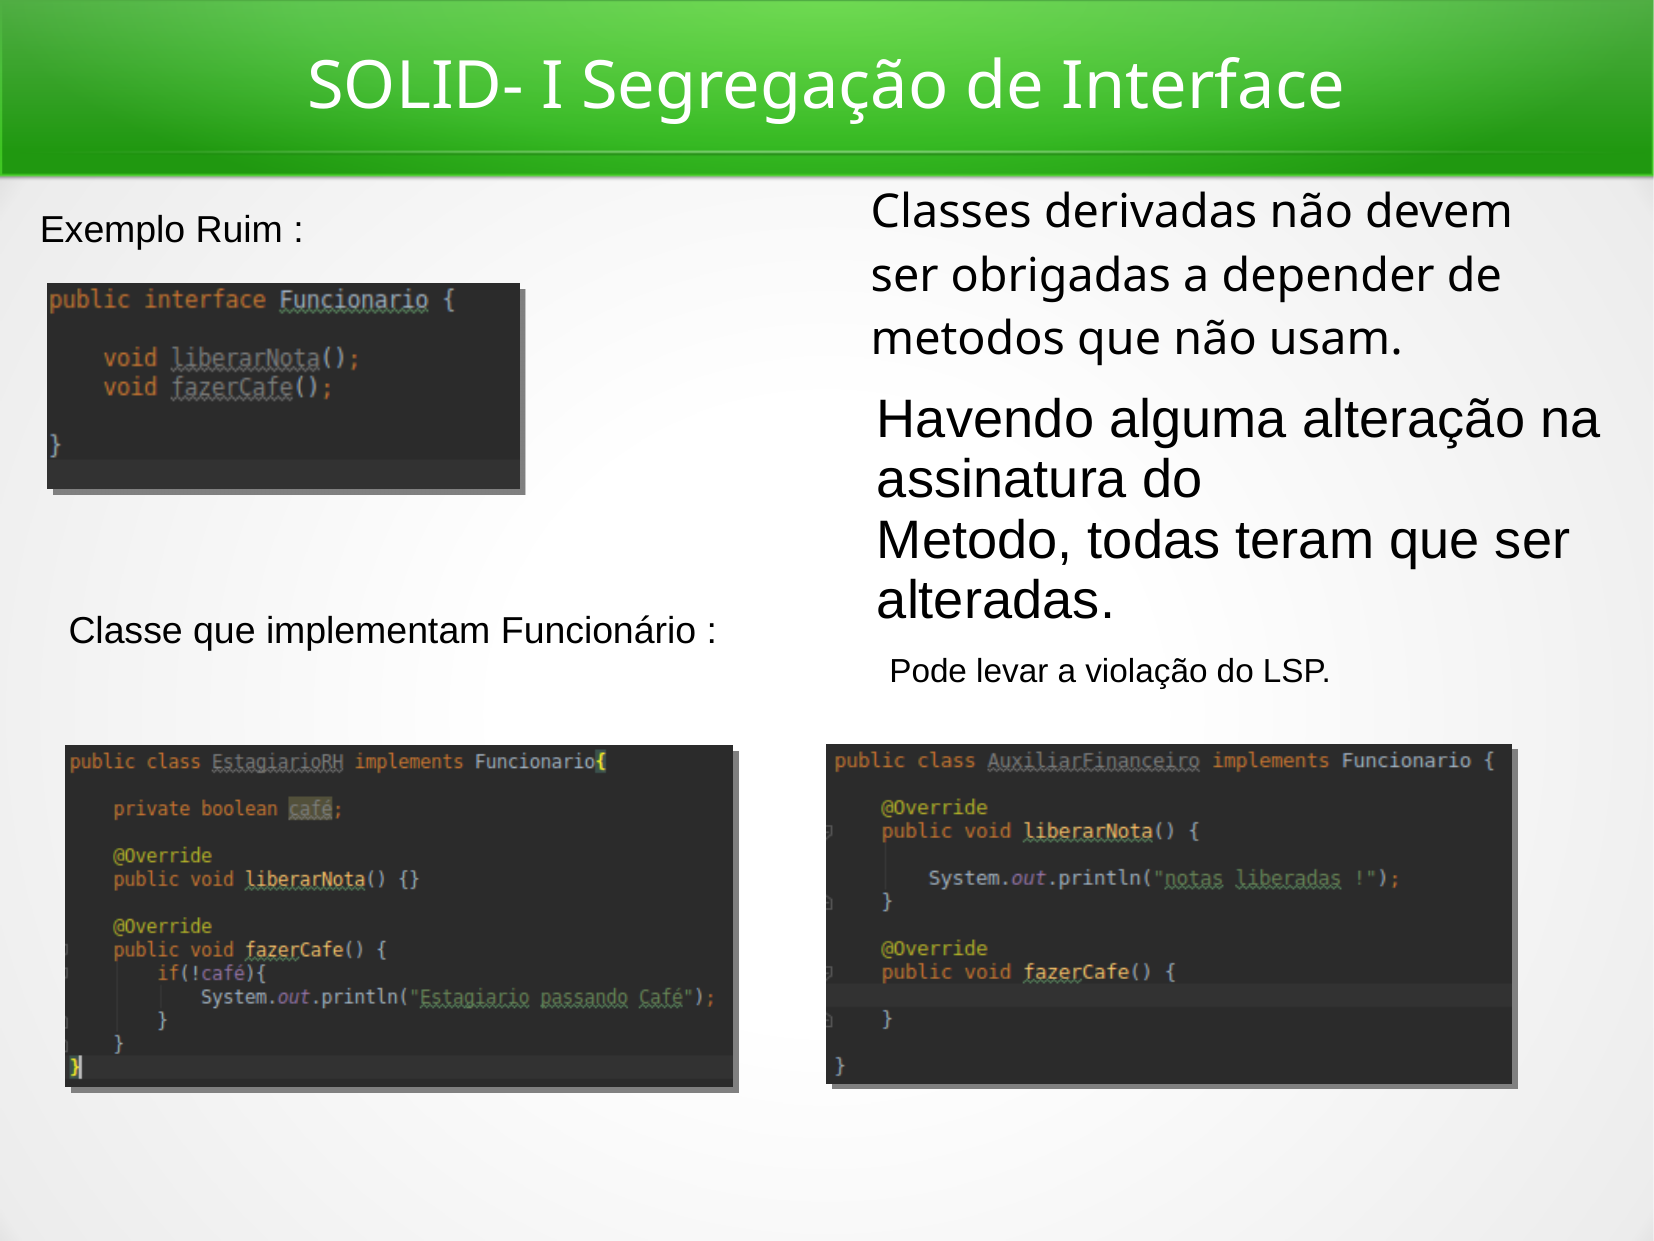

# SOLID- I Segregação de Interface
Classes derivadas não devem ser obrigadas a depender de metodos que não usam.
Exemplo Ruim :
Havendo alguma alteração na assinatura do
Metodo, todas teram que ser alteradas.
Classe que implementam Funcionário :
Pode levar a violação do LSP.